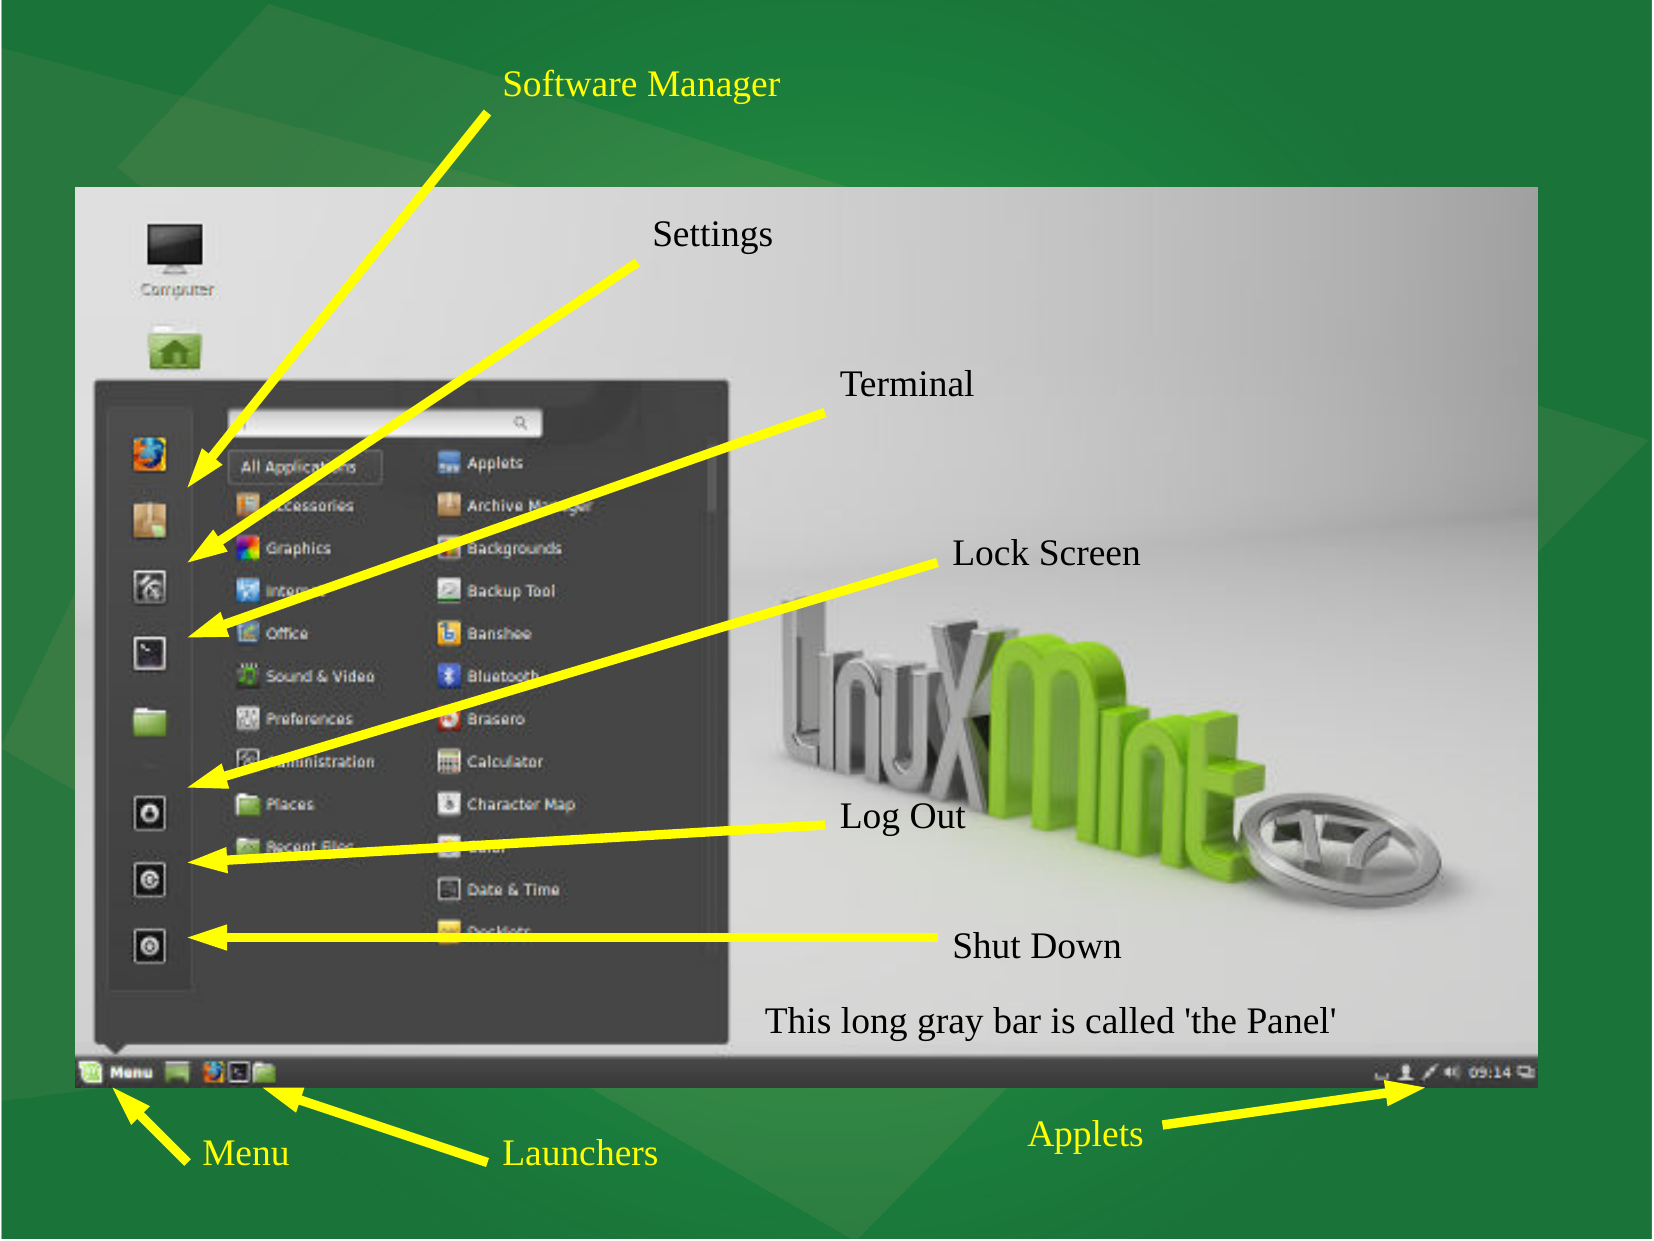

Software Manager
Settings
Terminal
Lock Screen
Log Out
Shut Down
This long gray bar is called 'the Panel'
Applets
Menu
Launchers